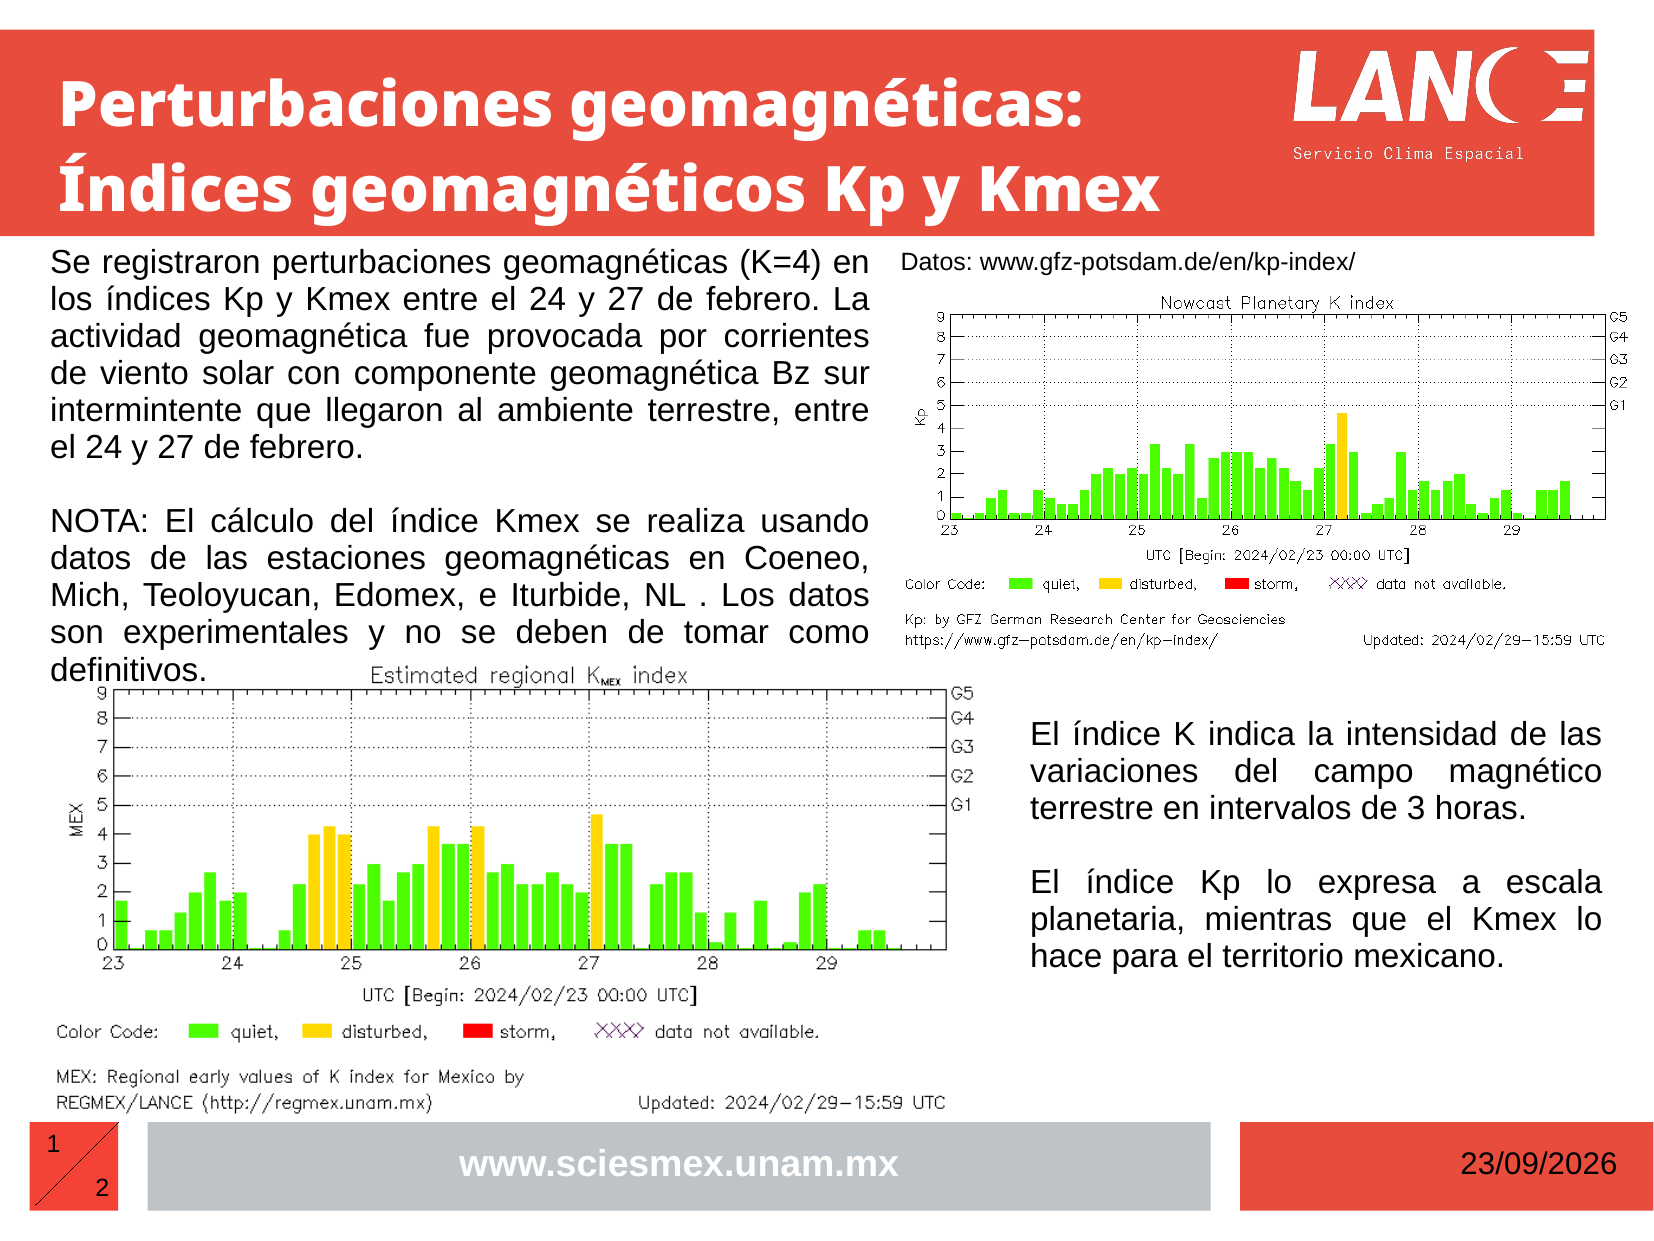

# Perturbaciones geomagnéticas: Índices geomagnéticos Kp y Kmex
Se registraron perturbaciones geomagnéticas (K=4) en los índices Kp y Kmex entre el 24 y 27 de febrero. La actividad geomagnética fue provocada por corrientes de viento solar con componente geomagnética Bz sur intermintente que llegaron al ambiente terrestre, entre el 24 y 27 de febrero.
NOTA: El cálculo del índice Kmex se realiza usando datos de las estaciones geomagnéticas en Coeneo, Mich, Teoloyucan, Edomex, e Iturbide, NL . Los datos son experimentales y no se deben de tomar como definitivos.
Datos: www.gfz-potsdam.de/en/kp-index/
El índice K indica la intensidad de las variaciones del campo magnético terrestre en intervalos de 3 horas.
El índice Kp lo expresa a escala planetaria, mientras que el Kmex lo hace para el territorio mexicano.
www.sciesmex.unam.mx
2